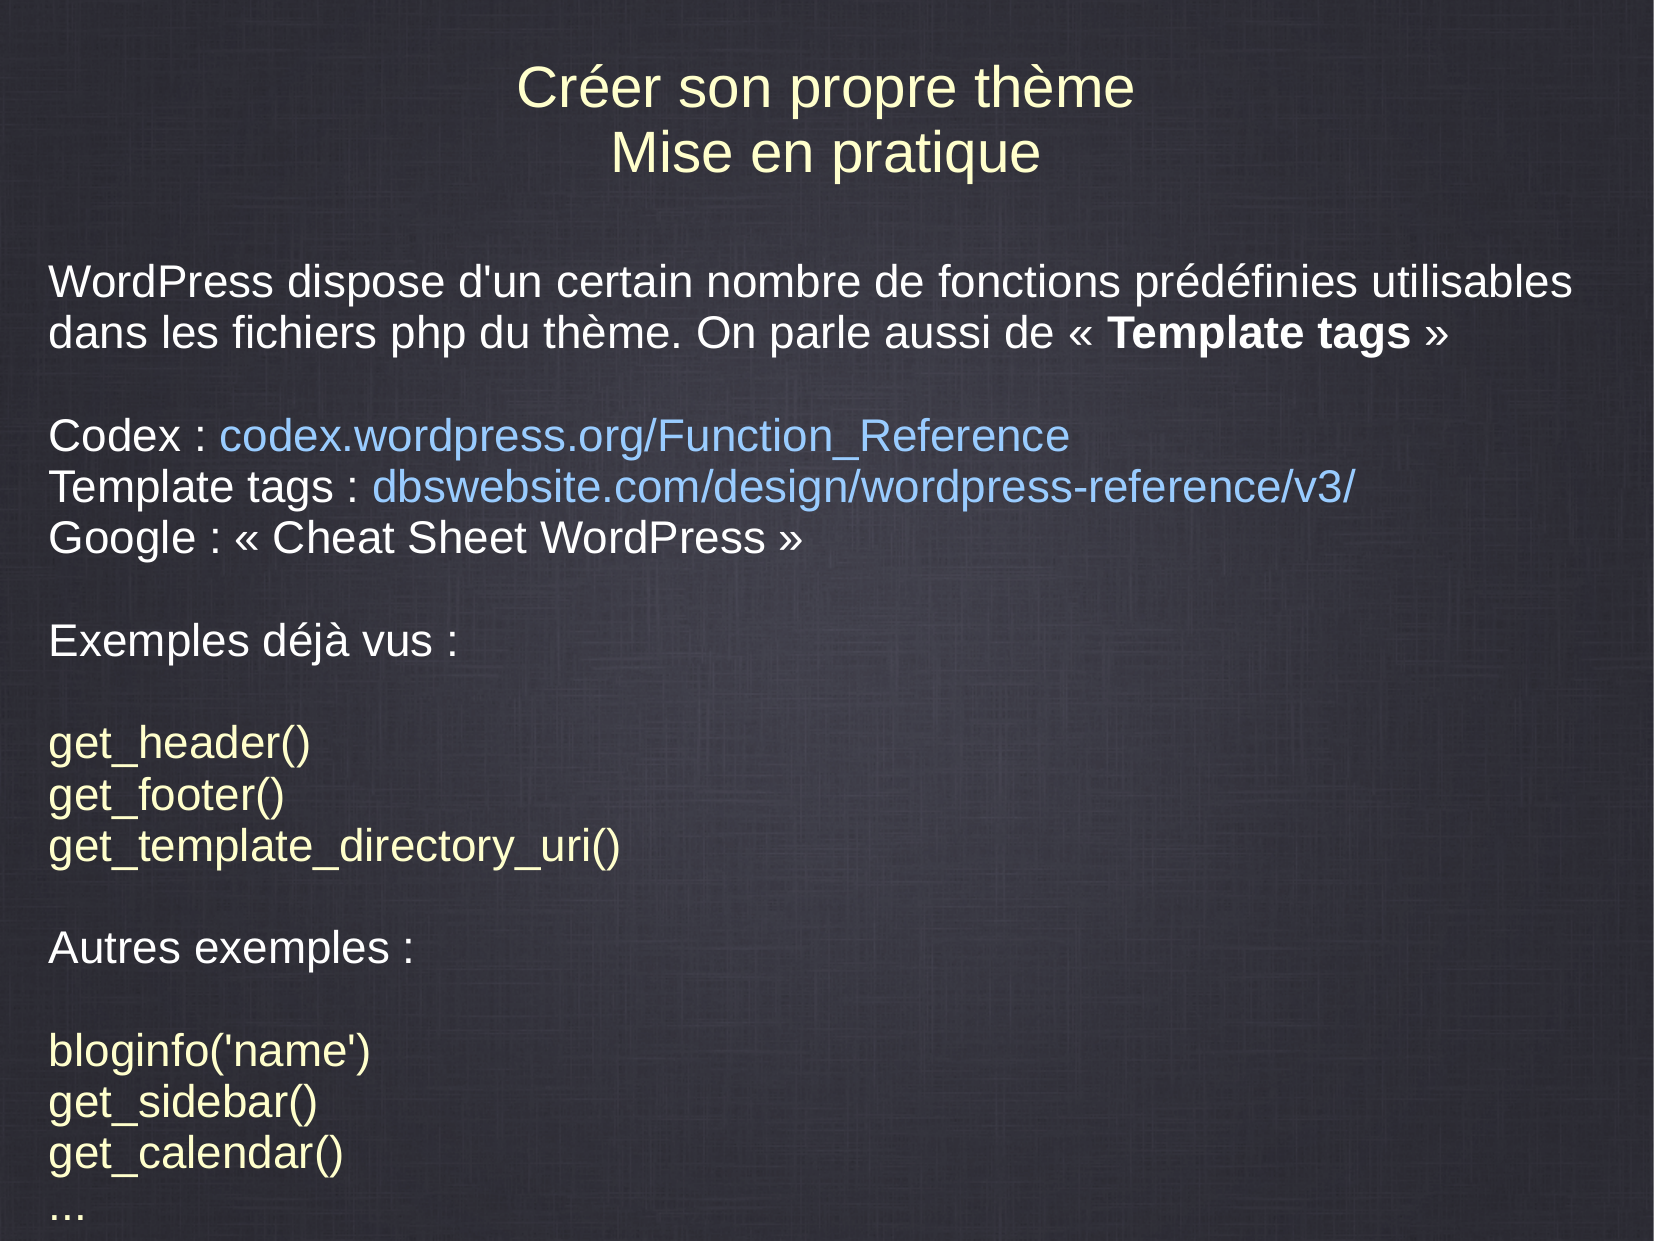

Créer son propre thème
Mise en pratique
WordPress dispose d'un certain nombre de fonctions prédéfinies utilisables dans les fichiers php du thème. On parle aussi de « Template tags »
Codex : codex.wordpress.org/Function_Reference
Template tags : dbswebsite.com/design/wordpress-reference/v3/
Google : « Cheat Sheet WordPress »
Exemples déjà vus :
get_header()
get_footer()
get_template_directory_uri()
Autres exemples :
bloginfo('name')
get_sidebar()
get_calendar()
...